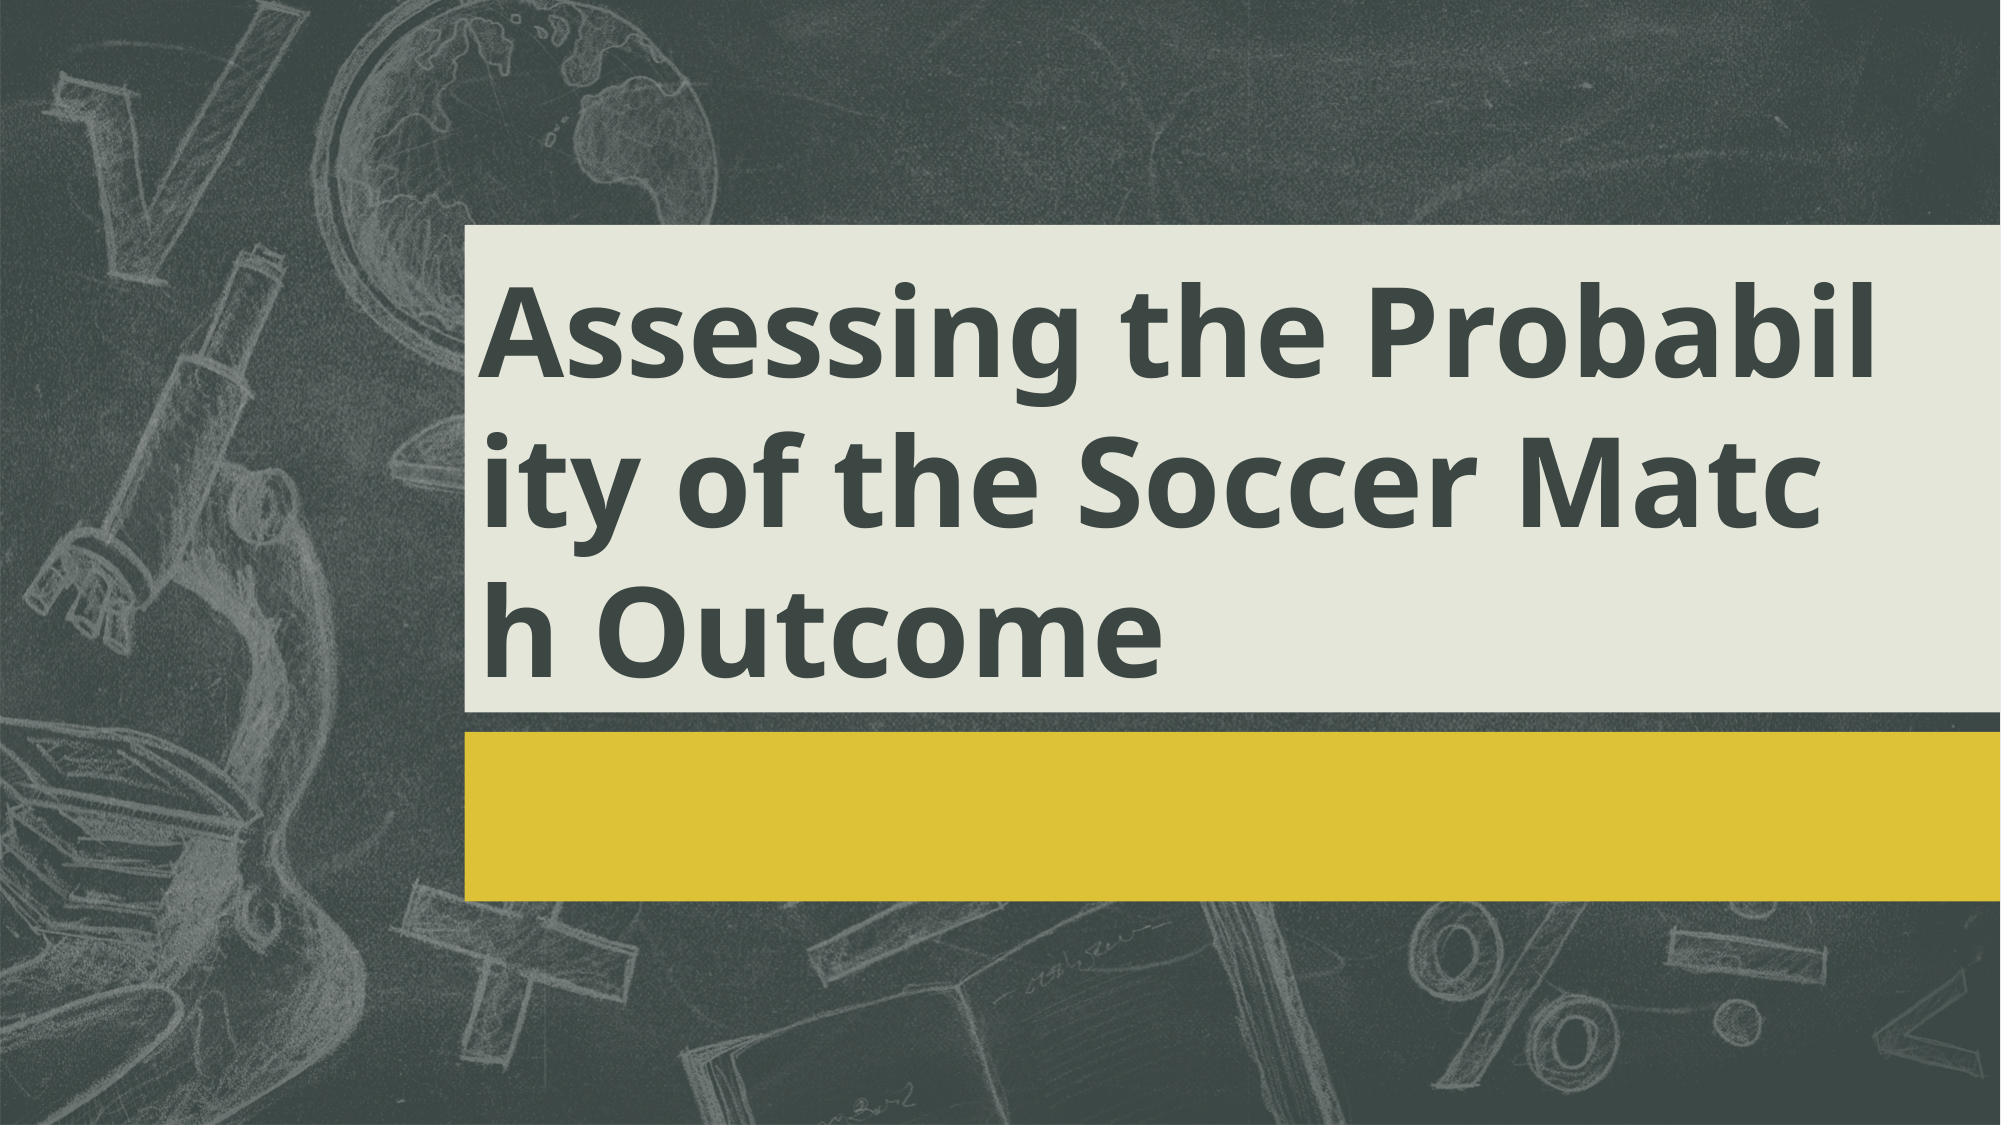

# Assessing the Probability of the Soccer Match Outcome